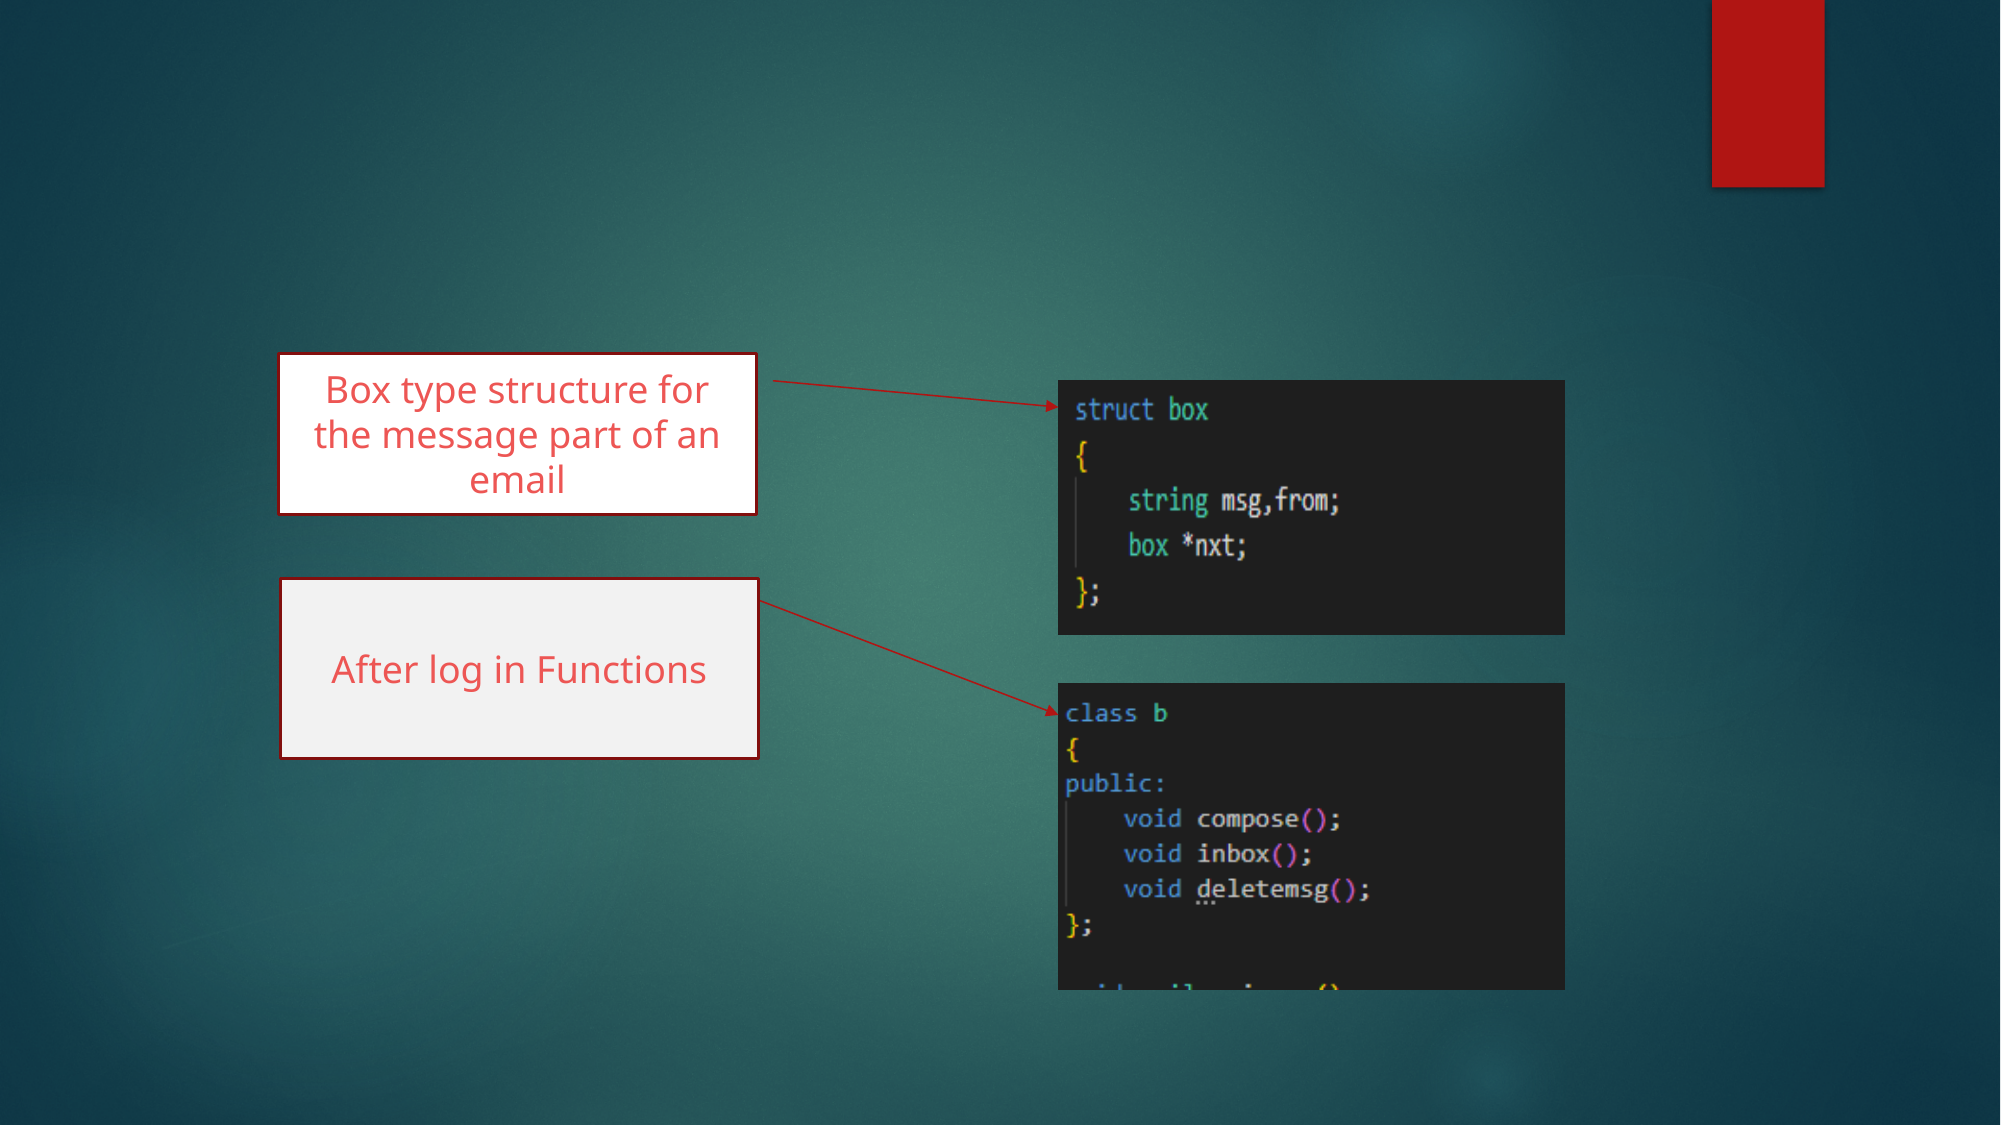

Box type structure for the message part of an email
After log in Functions